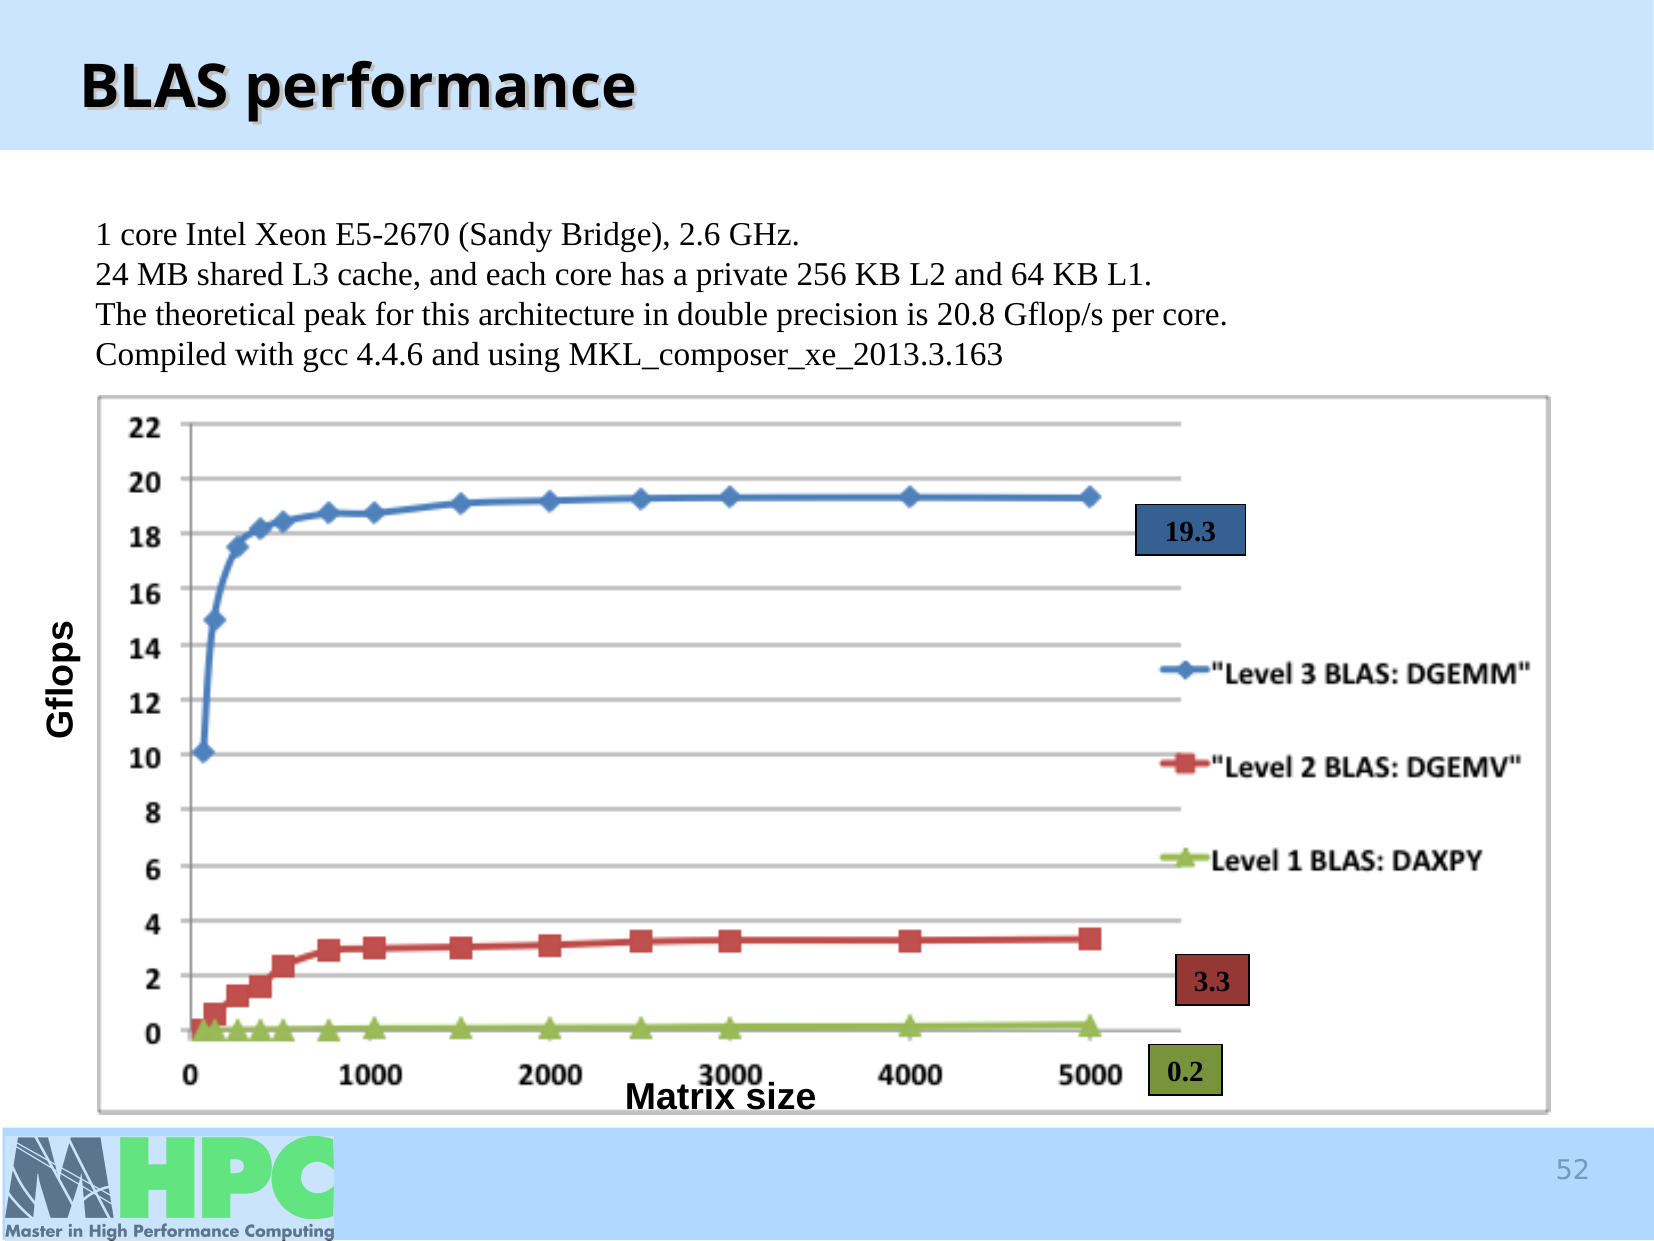

# BLAS performance
1 core Intel Xeon E5-2670 (Sandy Bridge), 2.6 GHz.
24 MB shared L3 cache, and each core has a private 256 KB L2 and 64 KB L1.
The theoretical peak for this architecture in double precision is 20.8 Gflop/s per core.
Compiled with gcc 4.4.6 and using MKL_composer_xe_2013.3.163
19.3
Gflops
3.3
0.2
Matrix size
52